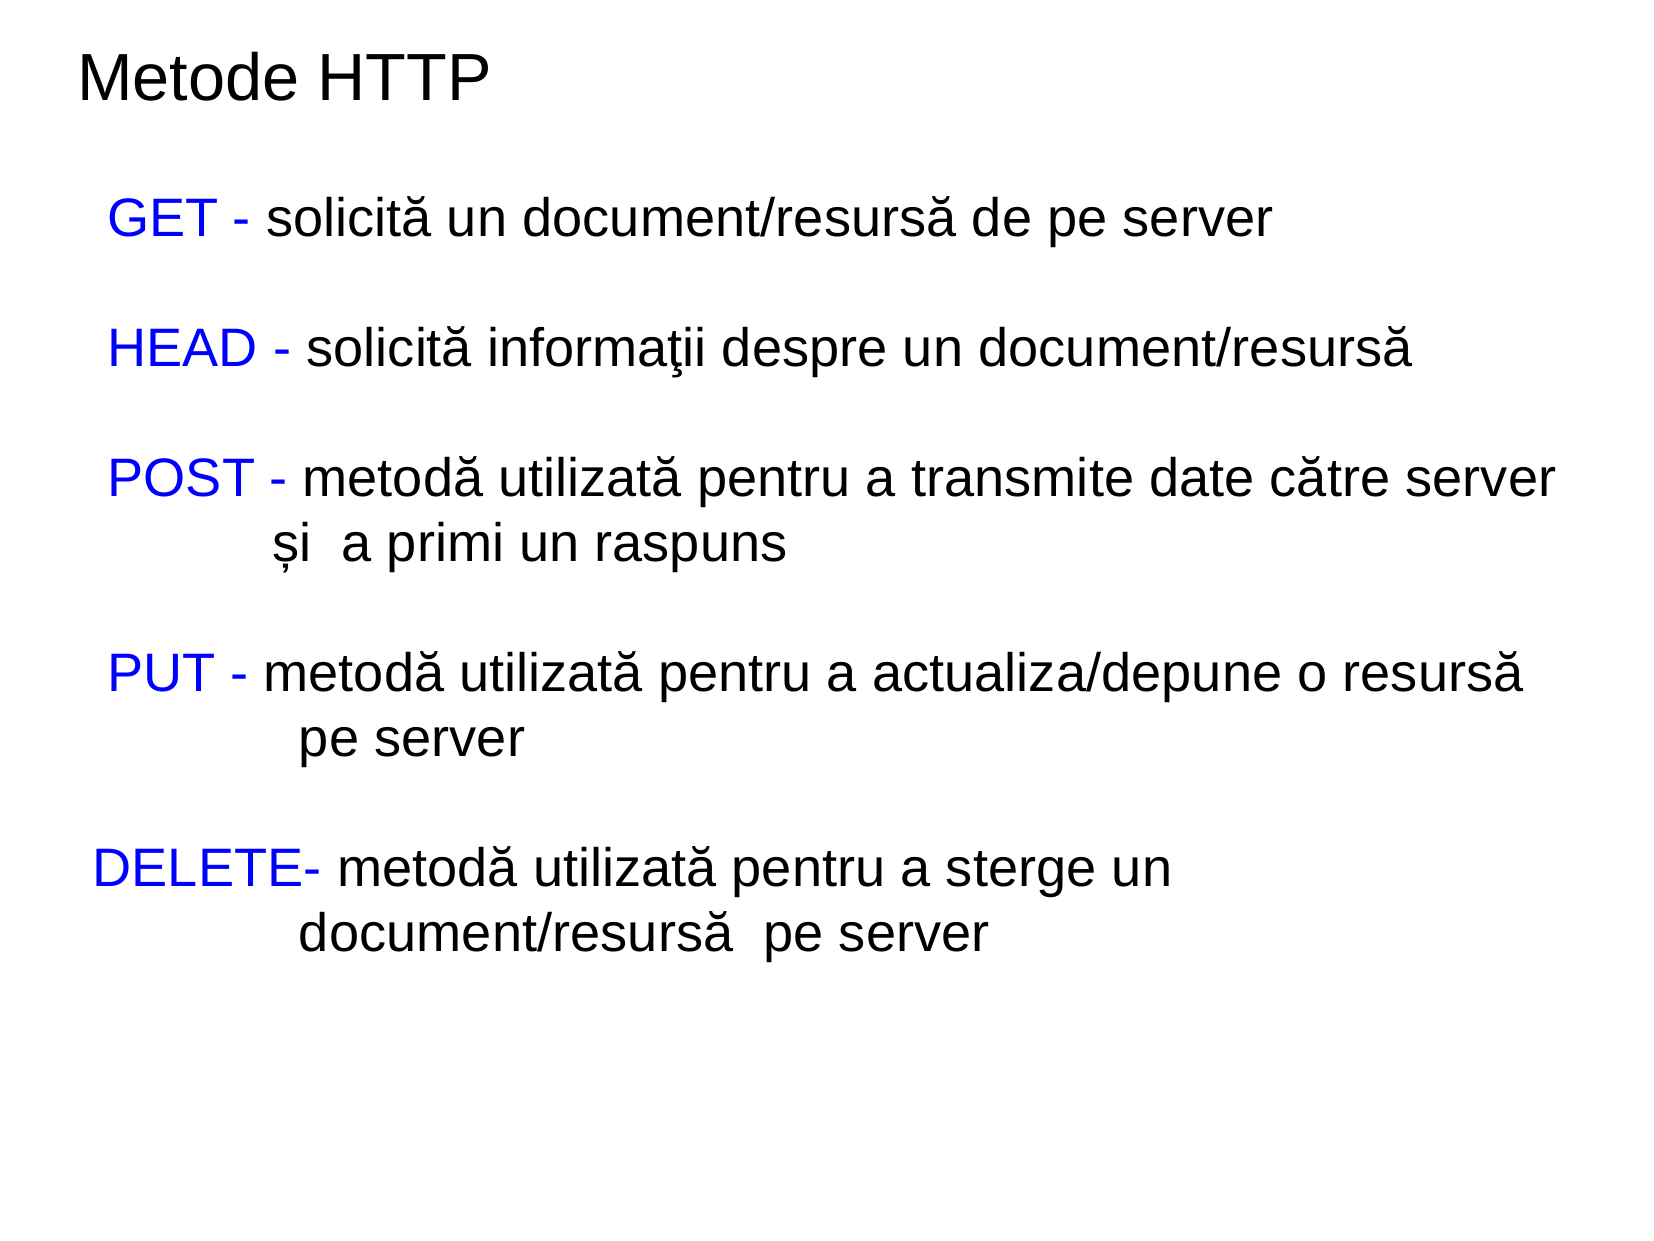

Metode HTTP
 GET - solicită un document/resursă de pe server
 HEAD - solicită informaţii despre un document/resursă
 POST - metodă utilizată pentru a transmite date către server și a primi un raspuns
 PUT - metodă utilizată pentru a actualiza/depune o resursă 			 		pe server
 DELETE- metodă utilizată pentru a sterge un 					 				document/resursă pe server